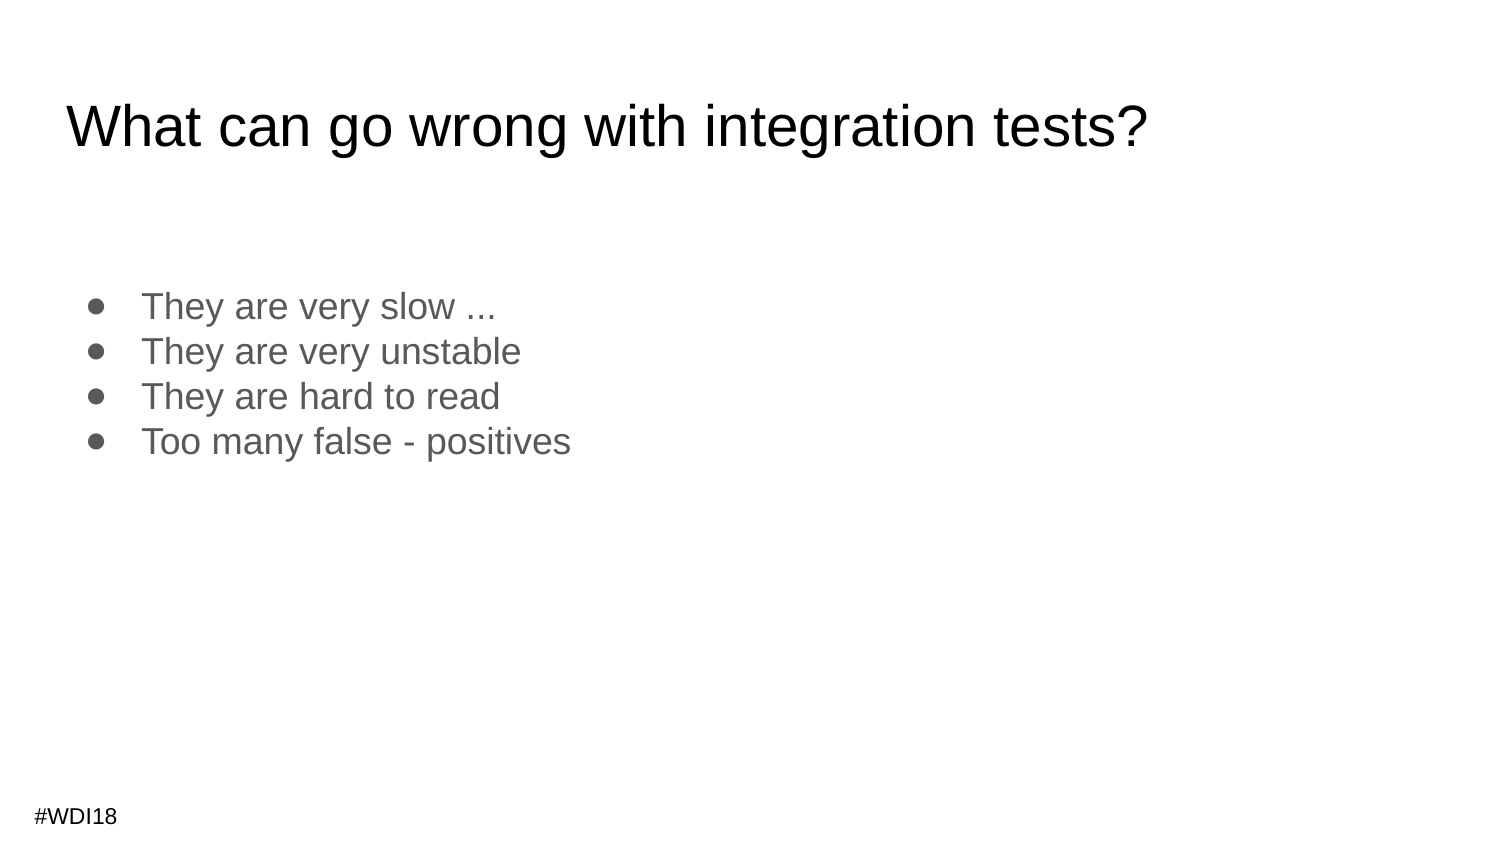

# What can go wrong with integration tests?
They are very slow ...
They are very unstable
They are hard to read
Too many false - positives
 #WDI18